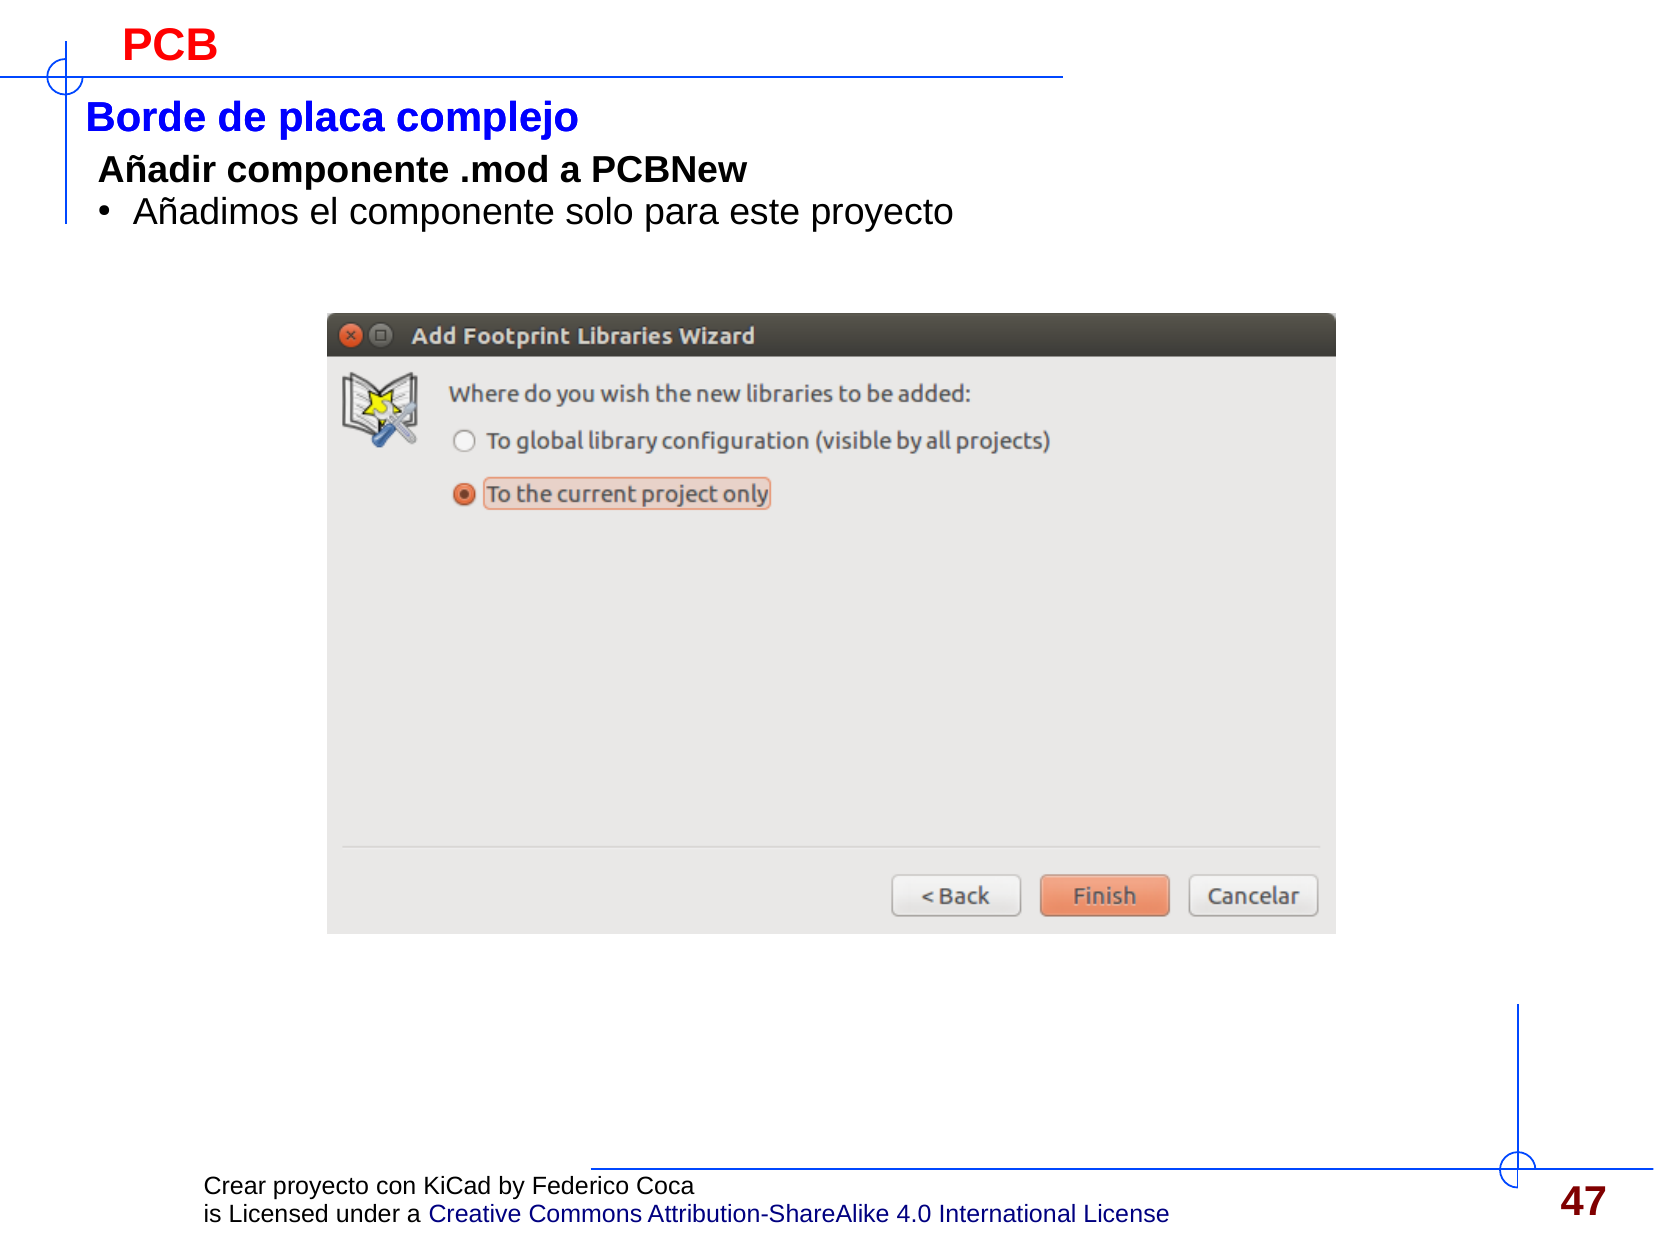

PCB
Borde de placa complejo
Borde de placa complejo
Añadir componente .mod a PCBNew
Añadimos el componente solo para este proyecto
Crear proyecto con KiCad by Federico Coca
is Licensed under a Creative Commons Attribution-ShareAlike 4.0 International License